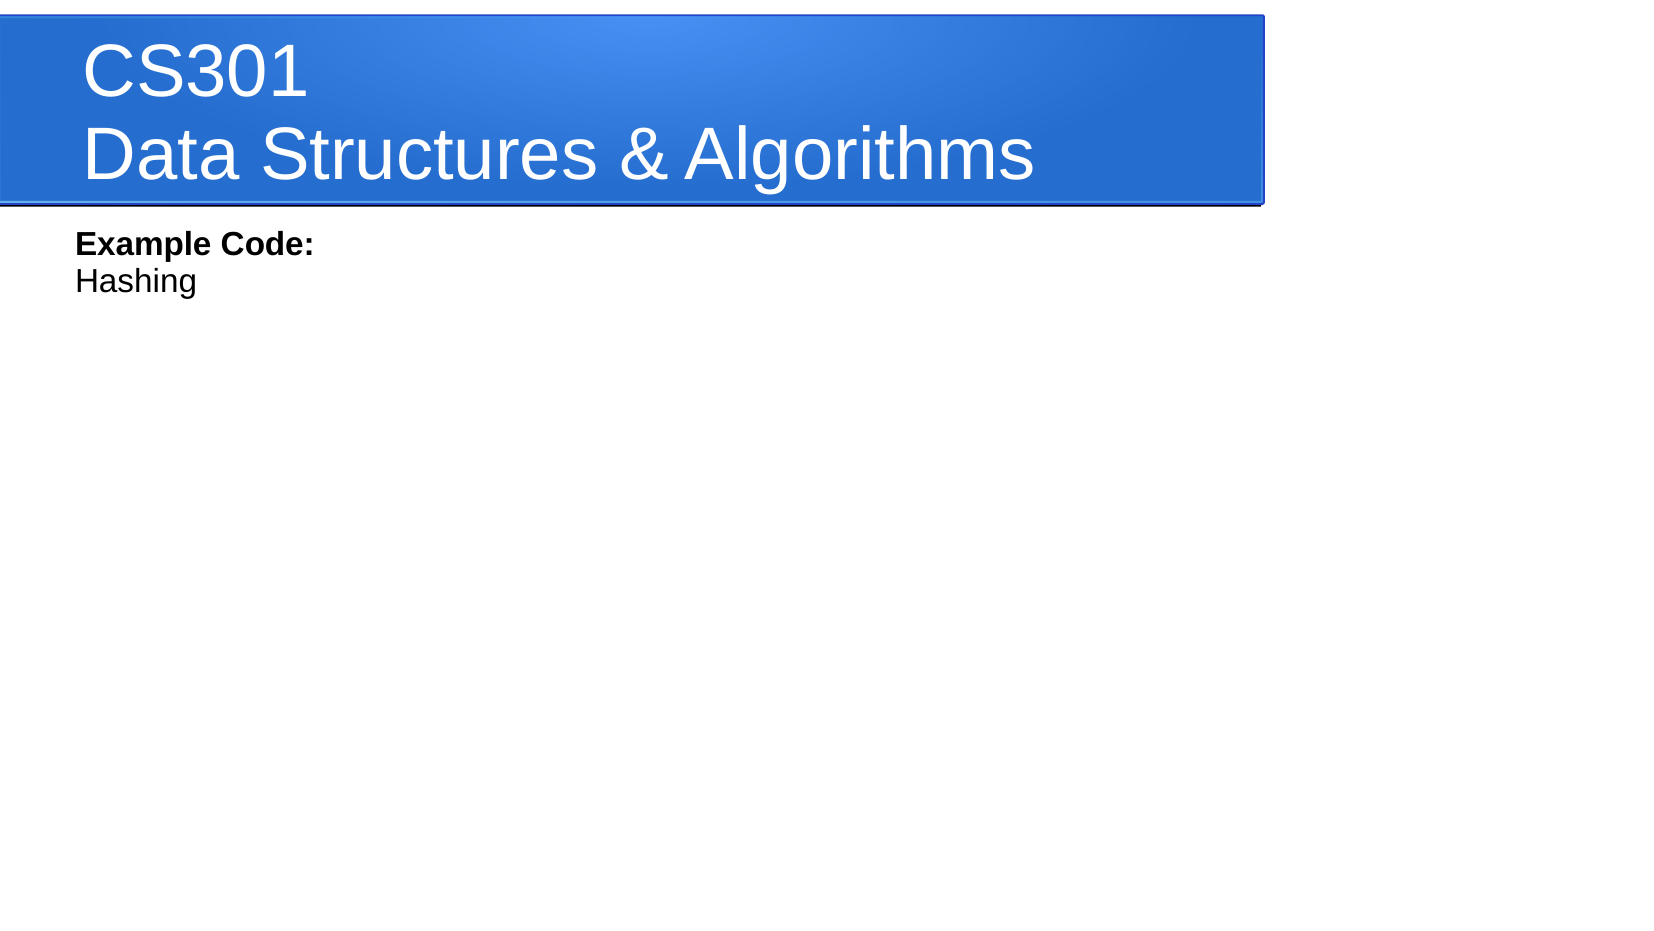

# CS301 Data Structures & Algorithms
Example Code:
Hashing